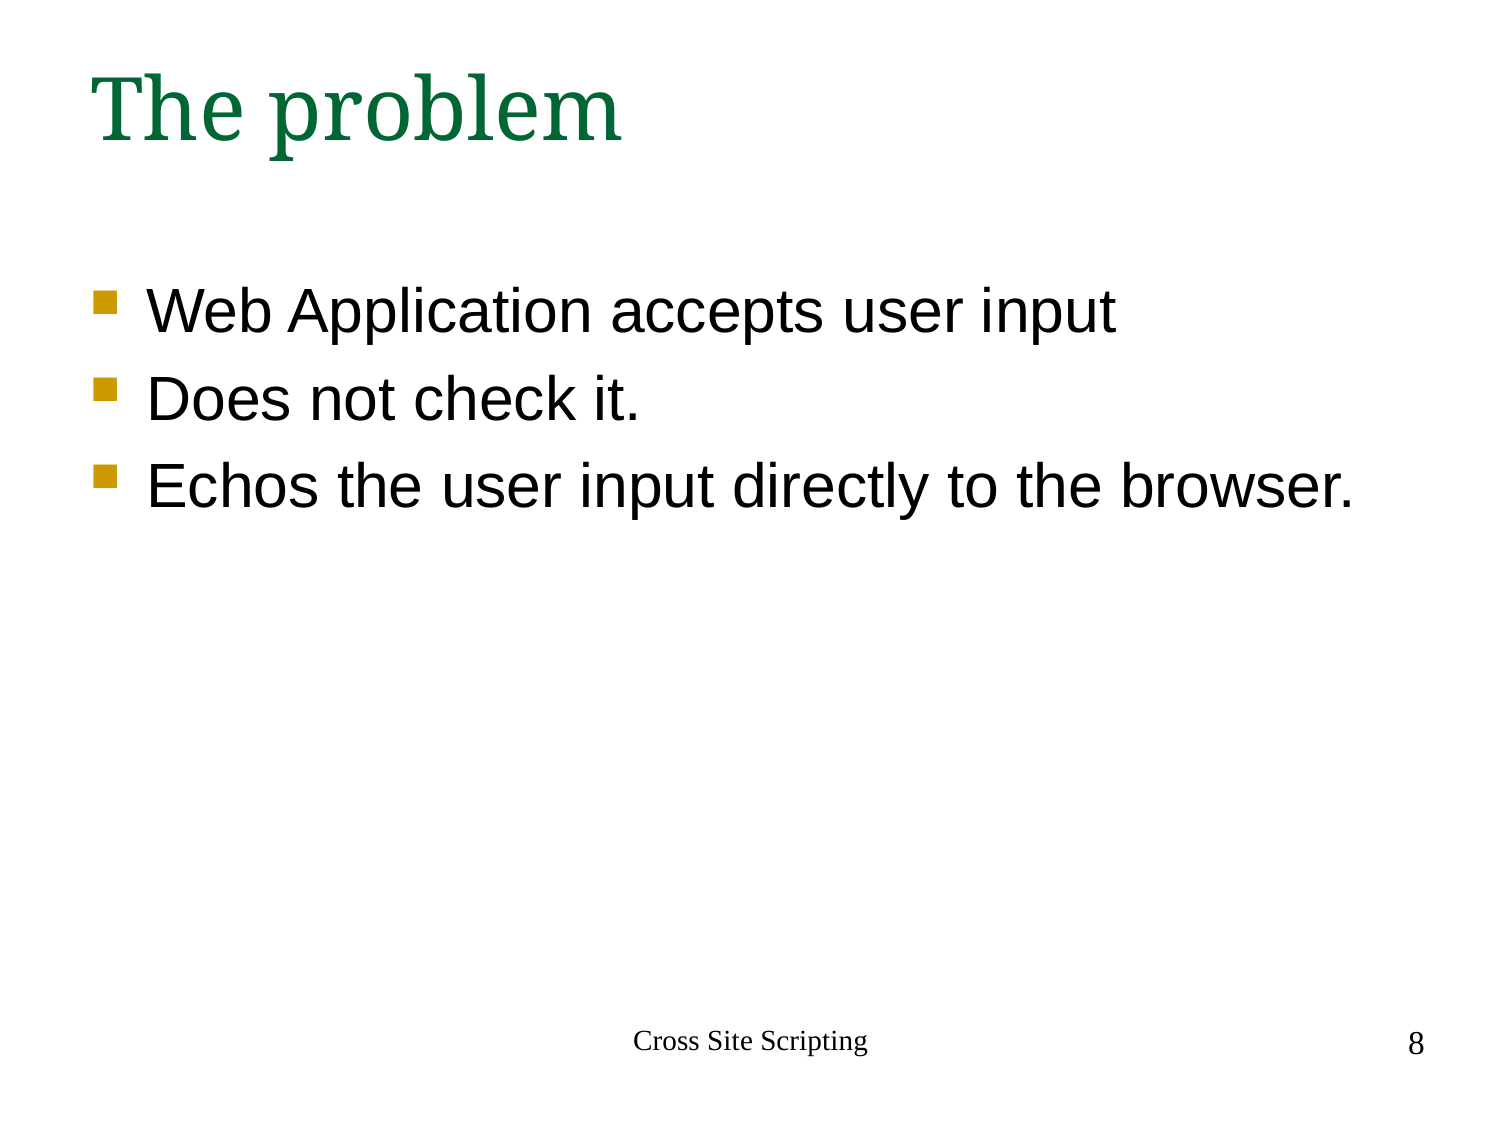

# The problem
Web Application accepts user input
Does not check it.
Echos the user input directly to the browser.
Cross Site Scripting
8